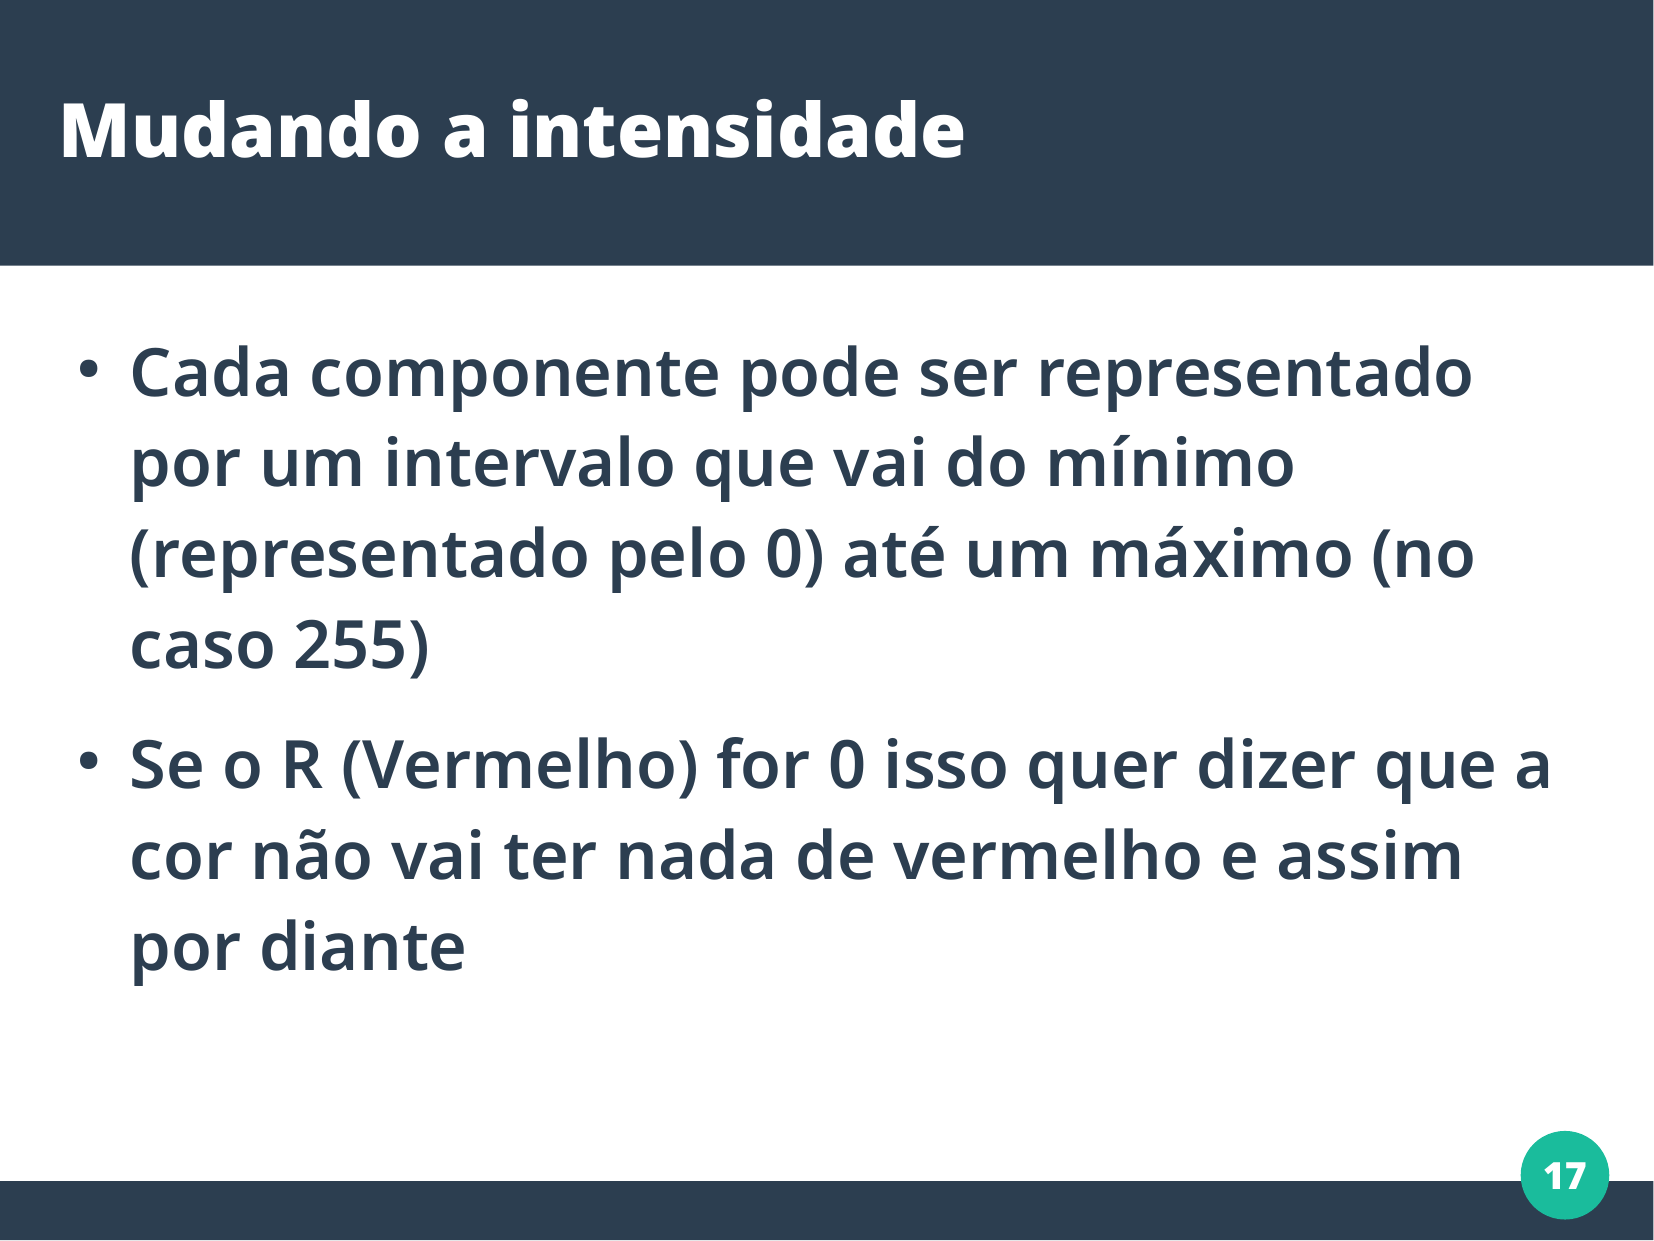

# Mudando a intensidade
Cada componente pode ser representado por um intervalo que vai do mínimo (representado pelo 0) até um máximo (no caso 255)
Se o R (Vermelho) for 0 isso quer dizer que a cor não vai ter nada de vermelho e assim por diante
17